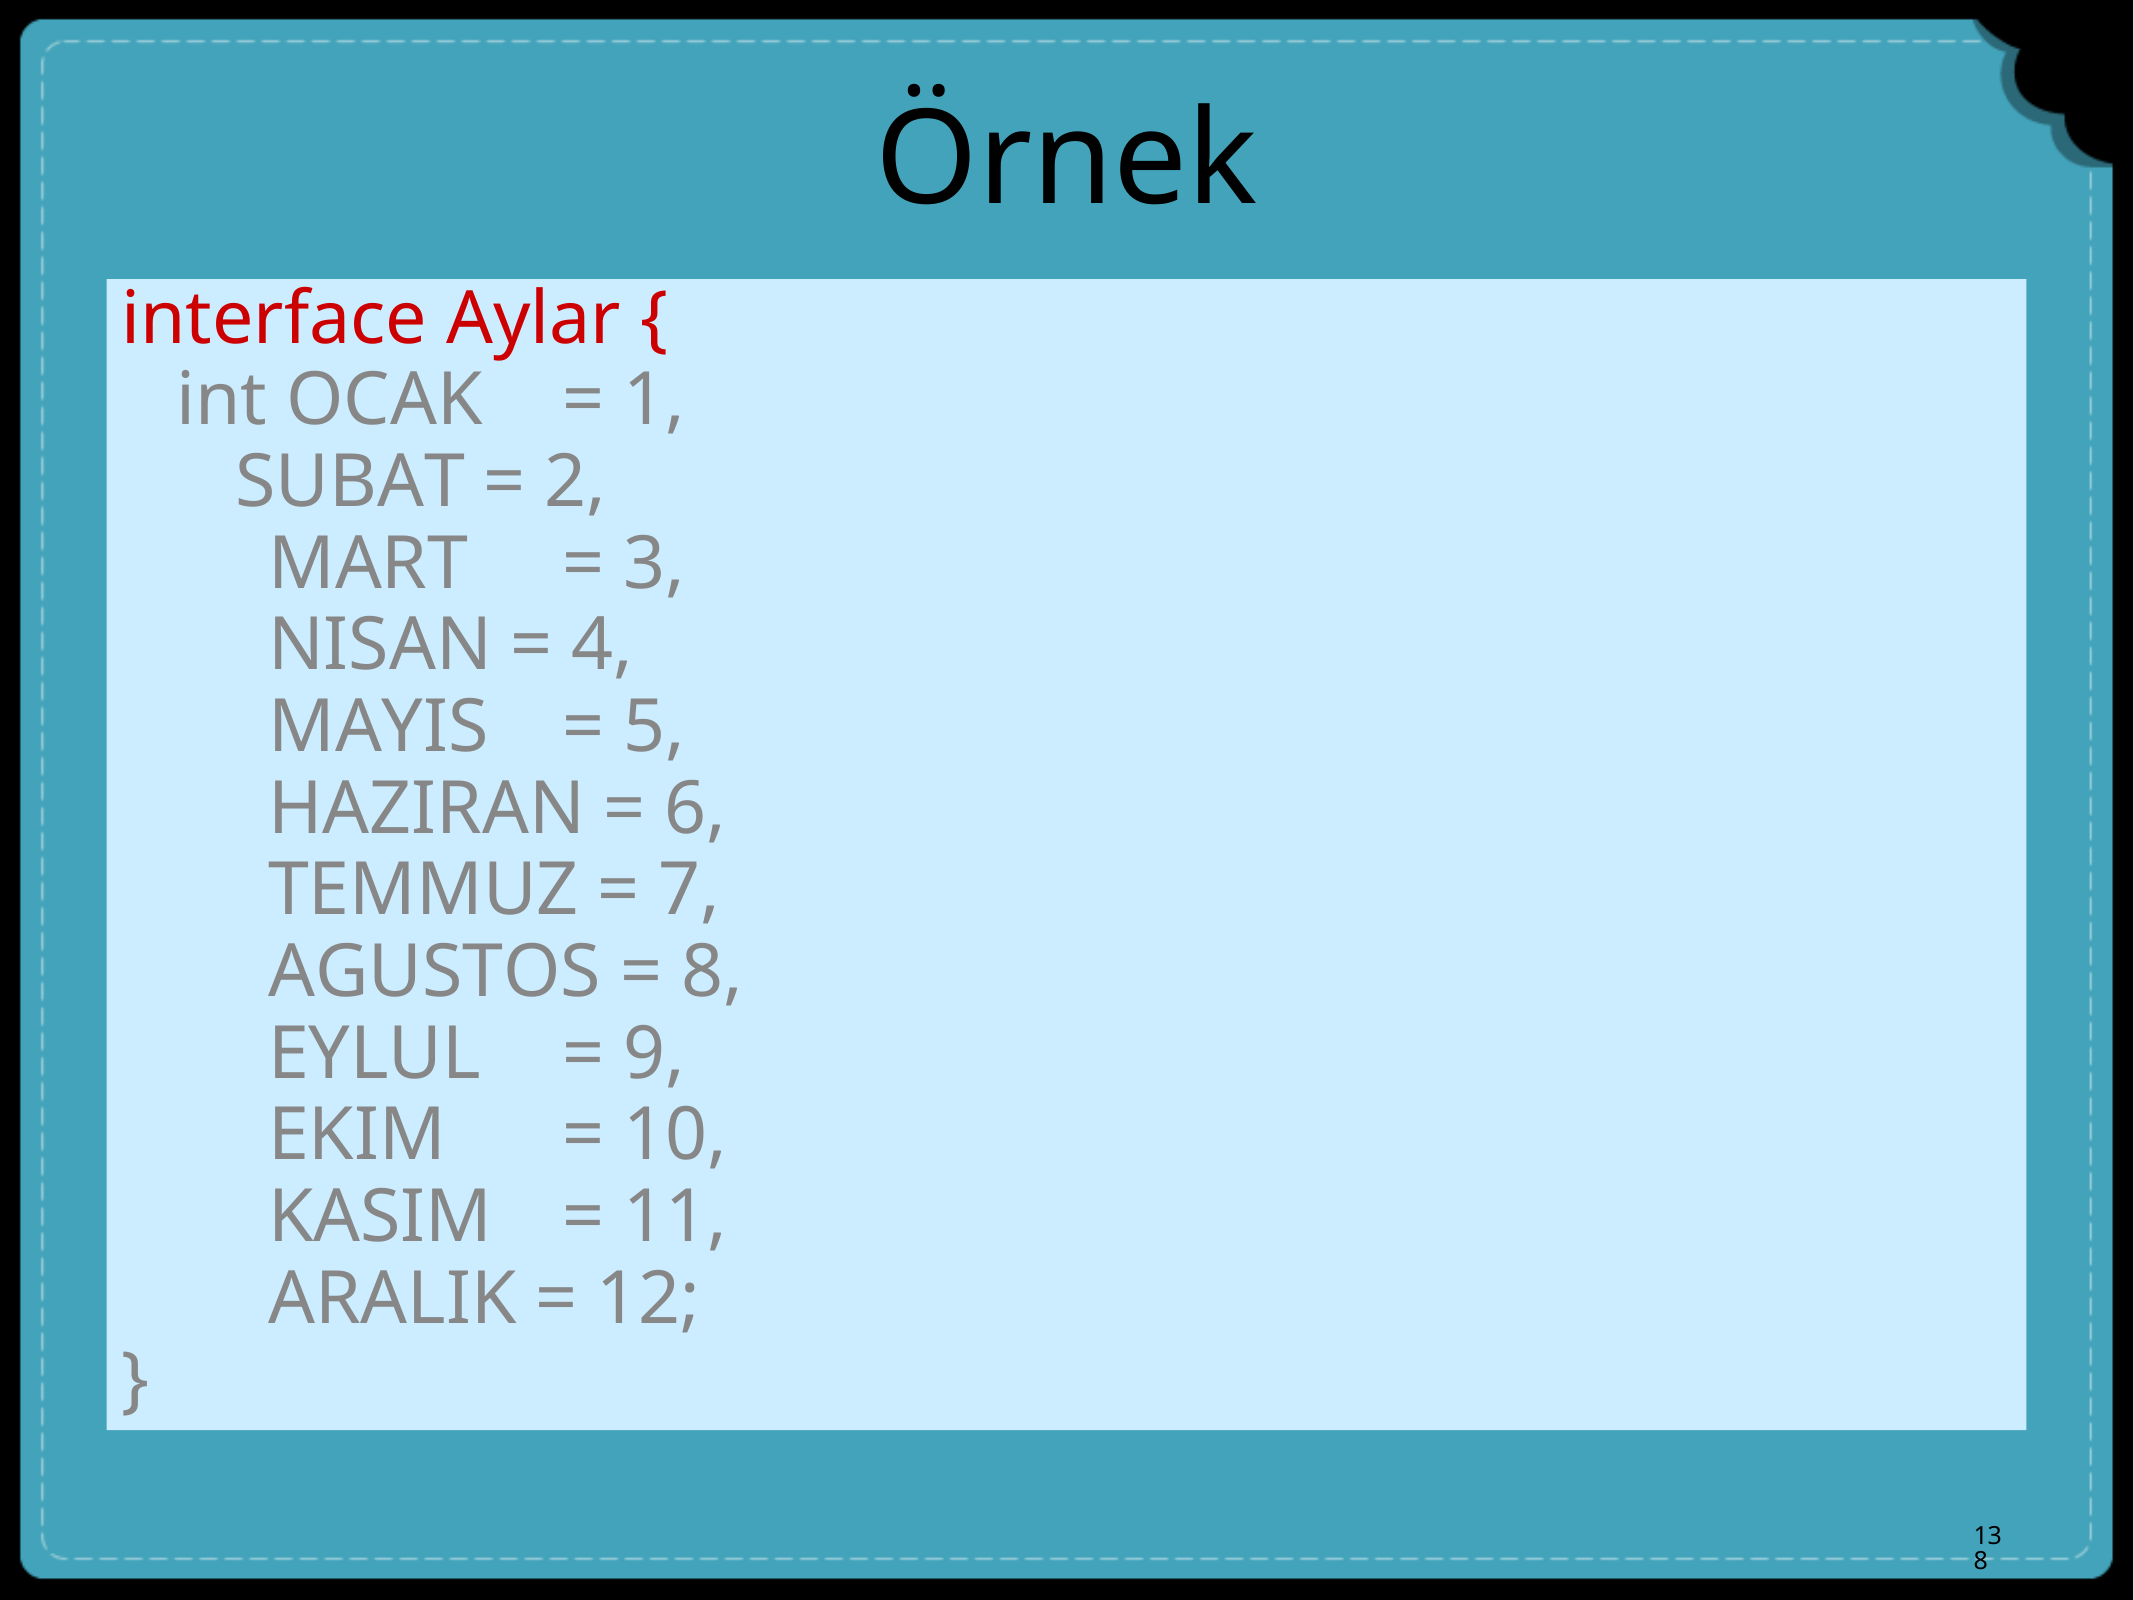

# Örnek
interface Aylar {
	int OCAK 	= 1,
 SUBAT = 2,
 		MART 	= 3,
 		NISAN = 4,
 		MAYIS 	= 5,
 		HAZIRAN = 6,
 		TEMMUZ = 7,
 		AGUSTOS = 8,
 		EYLUL 	= 9,
 		EKIM 	= 10,
 		KASIM 	= 11,
 		ARALIK = 12;
}
138